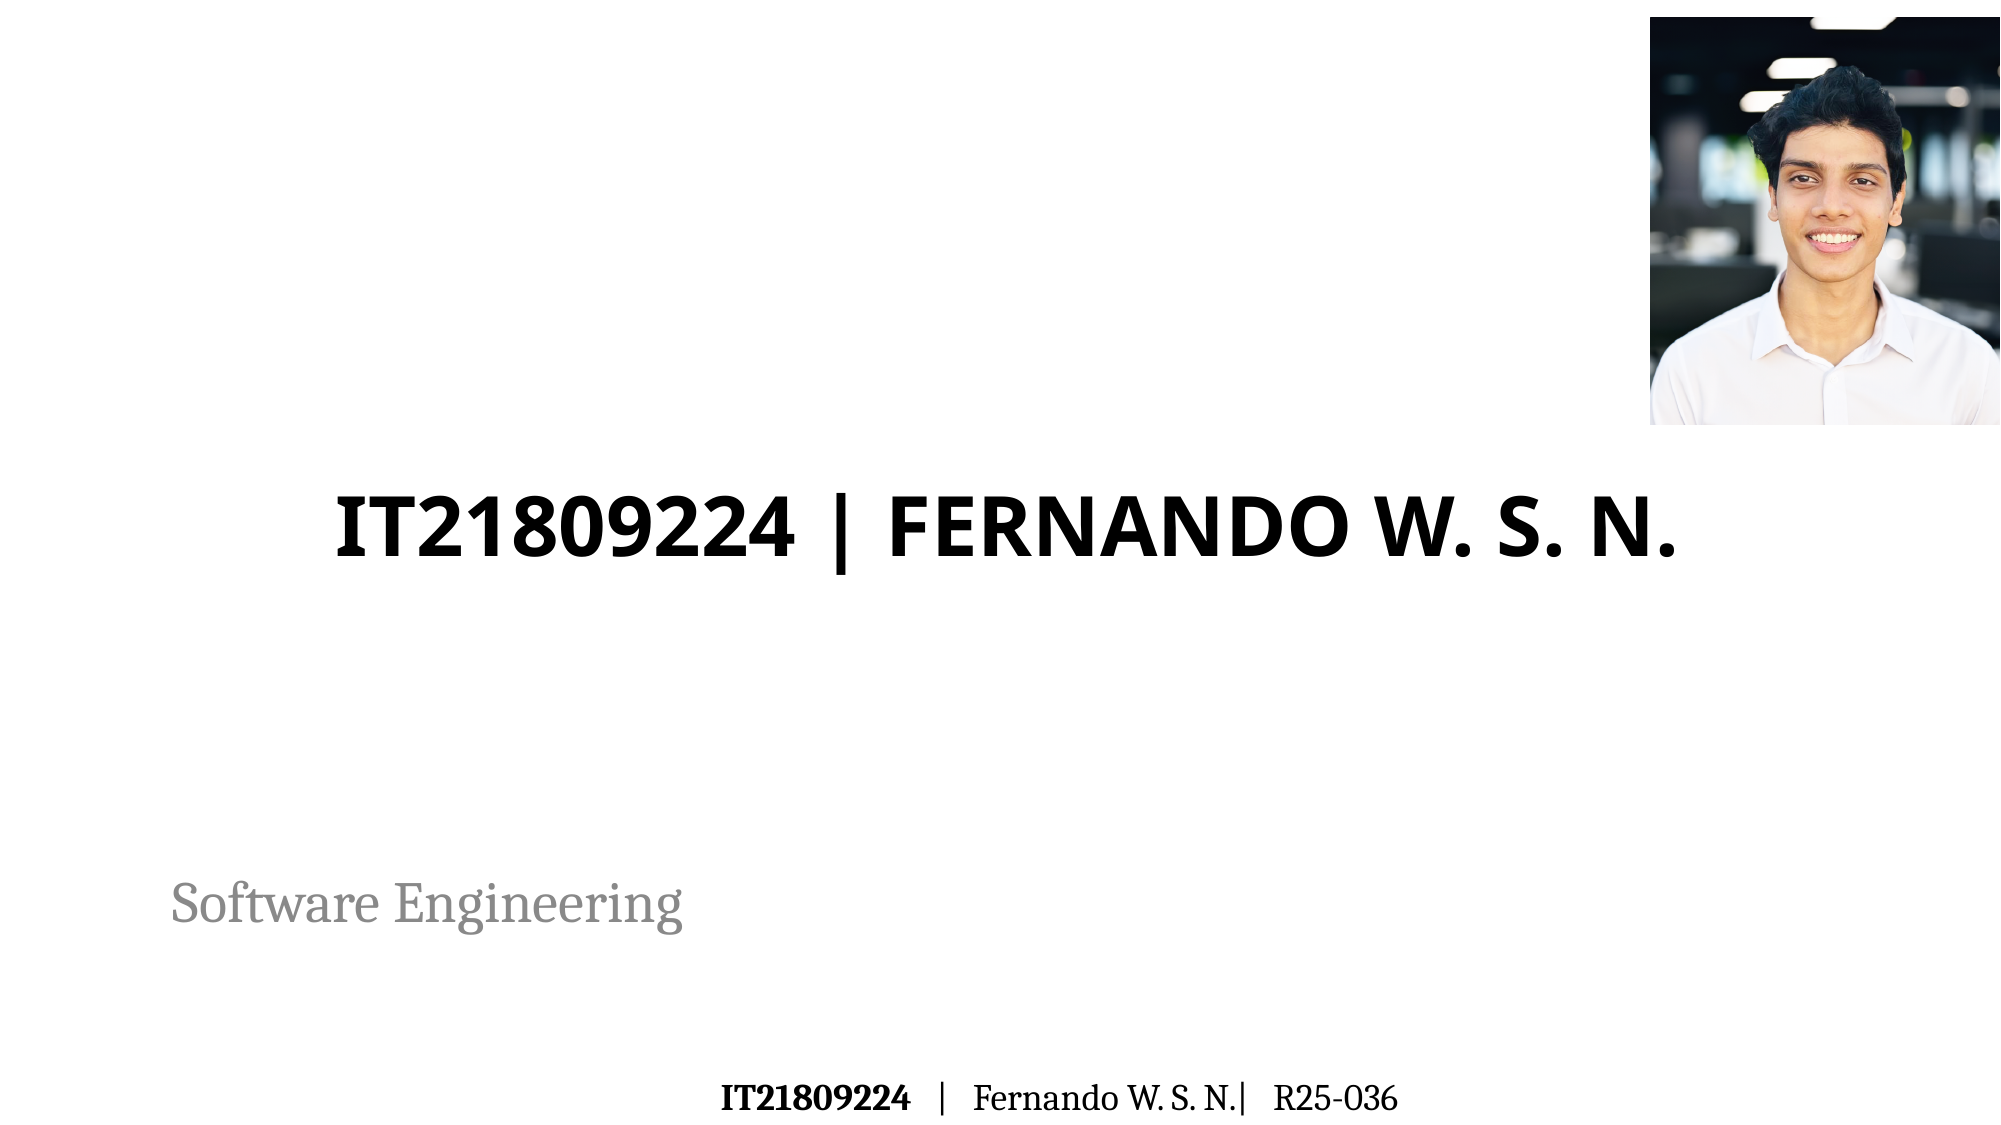

# IT21809224 | Fernando W. S. N.
Software Engineering
IT21809224 | Fernando W. S. N.| R25-036